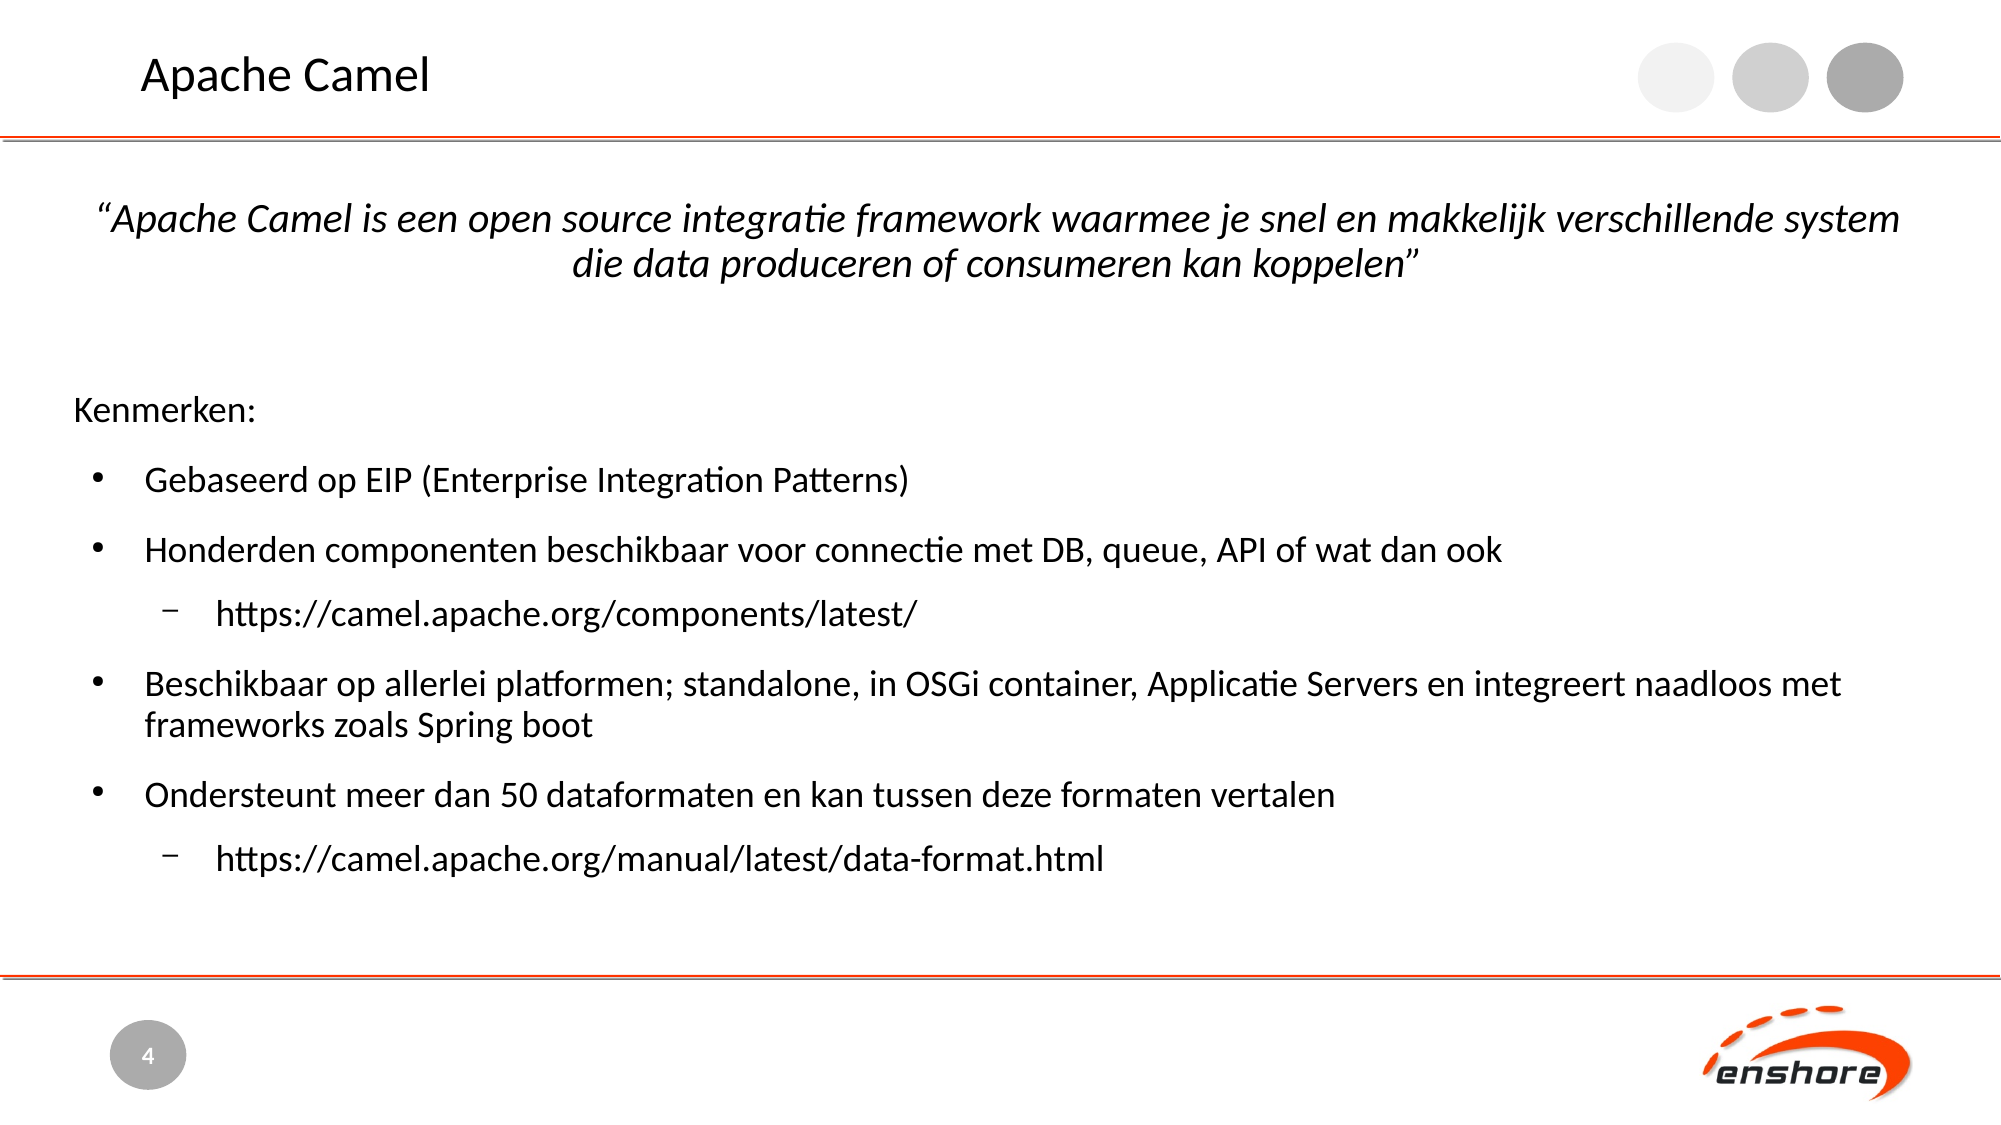

Apache Camel
# “Apache Camel is een open source integratie framework waarmee je snel en makkelijk verschillende system die data produceren of consumeren kan koppelen”
Kenmerken:
Gebaseerd op EIP (Enterprise Integration Patterns)
Honderden componenten beschikbaar voor connectie met DB, queue, API of wat dan ook
https://camel.apache.org/components/latest/
Beschikbaar op allerlei platformen; standalone, in OSGi container, Applicatie Servers en integreert naadloos met frameworks zoals Spring boot
Ondersteunt meer dan 50 dataformaten en kan tussen deze formaten vertalen
https://camel.apache.org/manual/latest/data-format.html